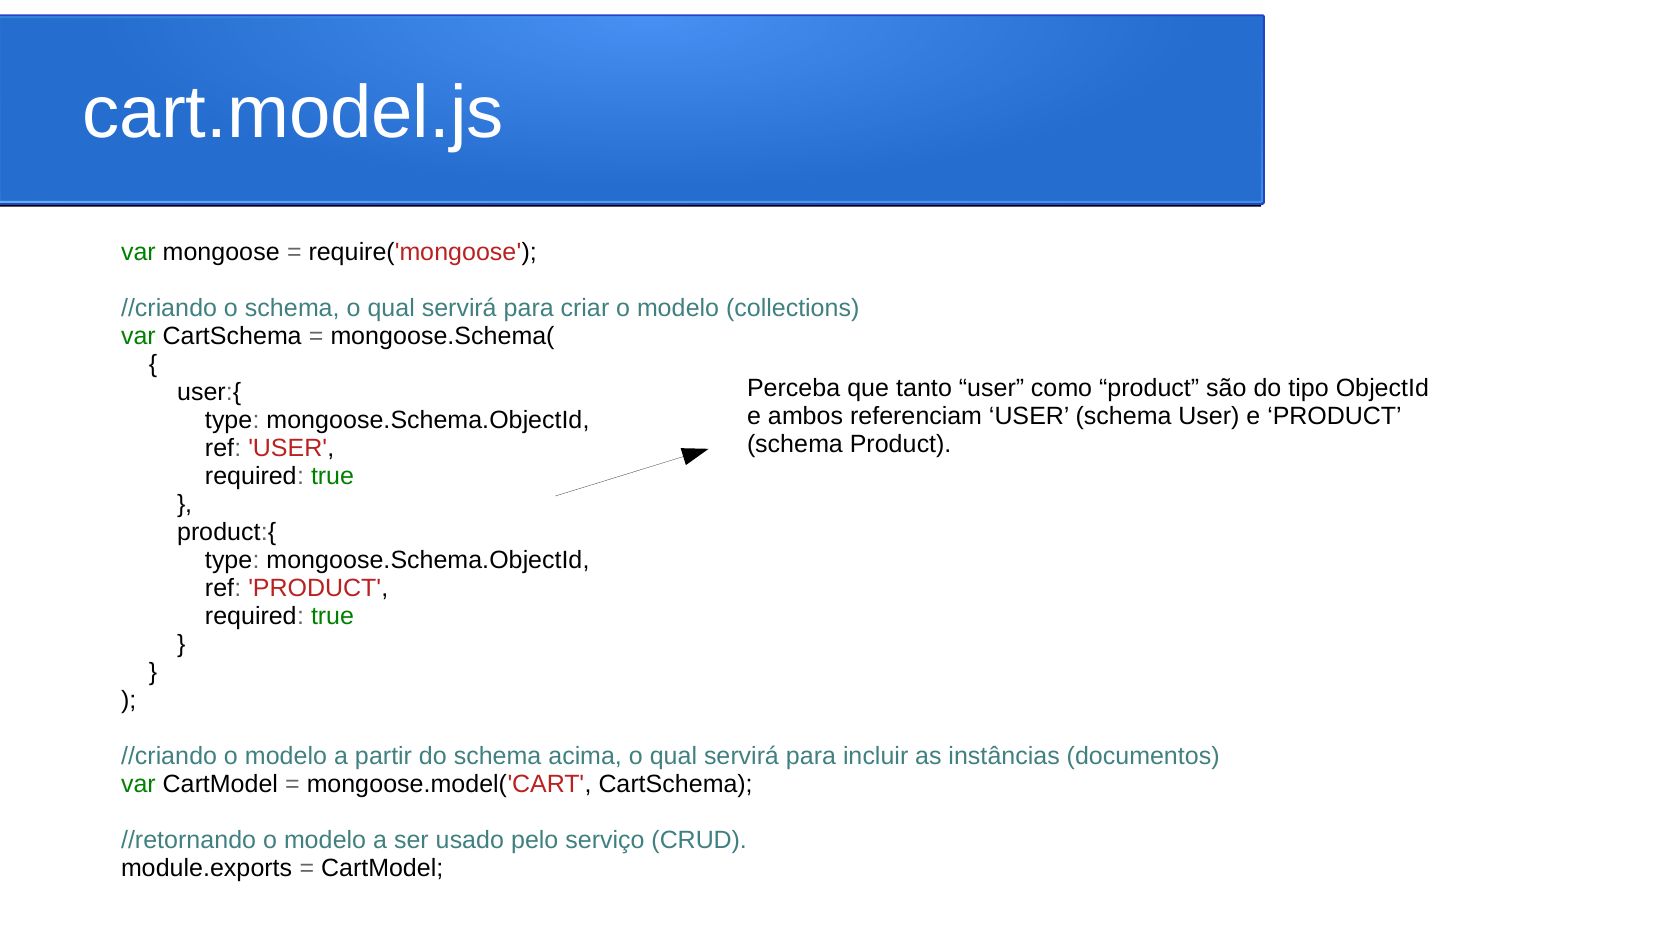

# cart.model.js
var mongoose = require('mongoose');
//criando o schema, o qual servirá para criar o modelo (collections)
var CartSchema = mongoose.Schema(
 {
 user:{
 type: mongoose.Schema.ObjectId,
 ref: 'USER',
 required: true
 },
 product:{
 type: mongoose.Schema.ObjectId,
 ref: 'PRODUCT',
 required: true
 }
 }
);
//criando o modelo a partir do schema acima, o qual servirá para incluir as instâncias (documentos)
var CartModel = mongoose.model('CART', CartSchema);
//retornando o modelo a ser usado pelo serviço (CRUD).
module.exports = CartModel;
Perceba que tanto “user” como “product” são do tipo ObjectId
e ambos referenciam ‘USER’ (schema User) e ‘PRODUCT’
(schema Product).